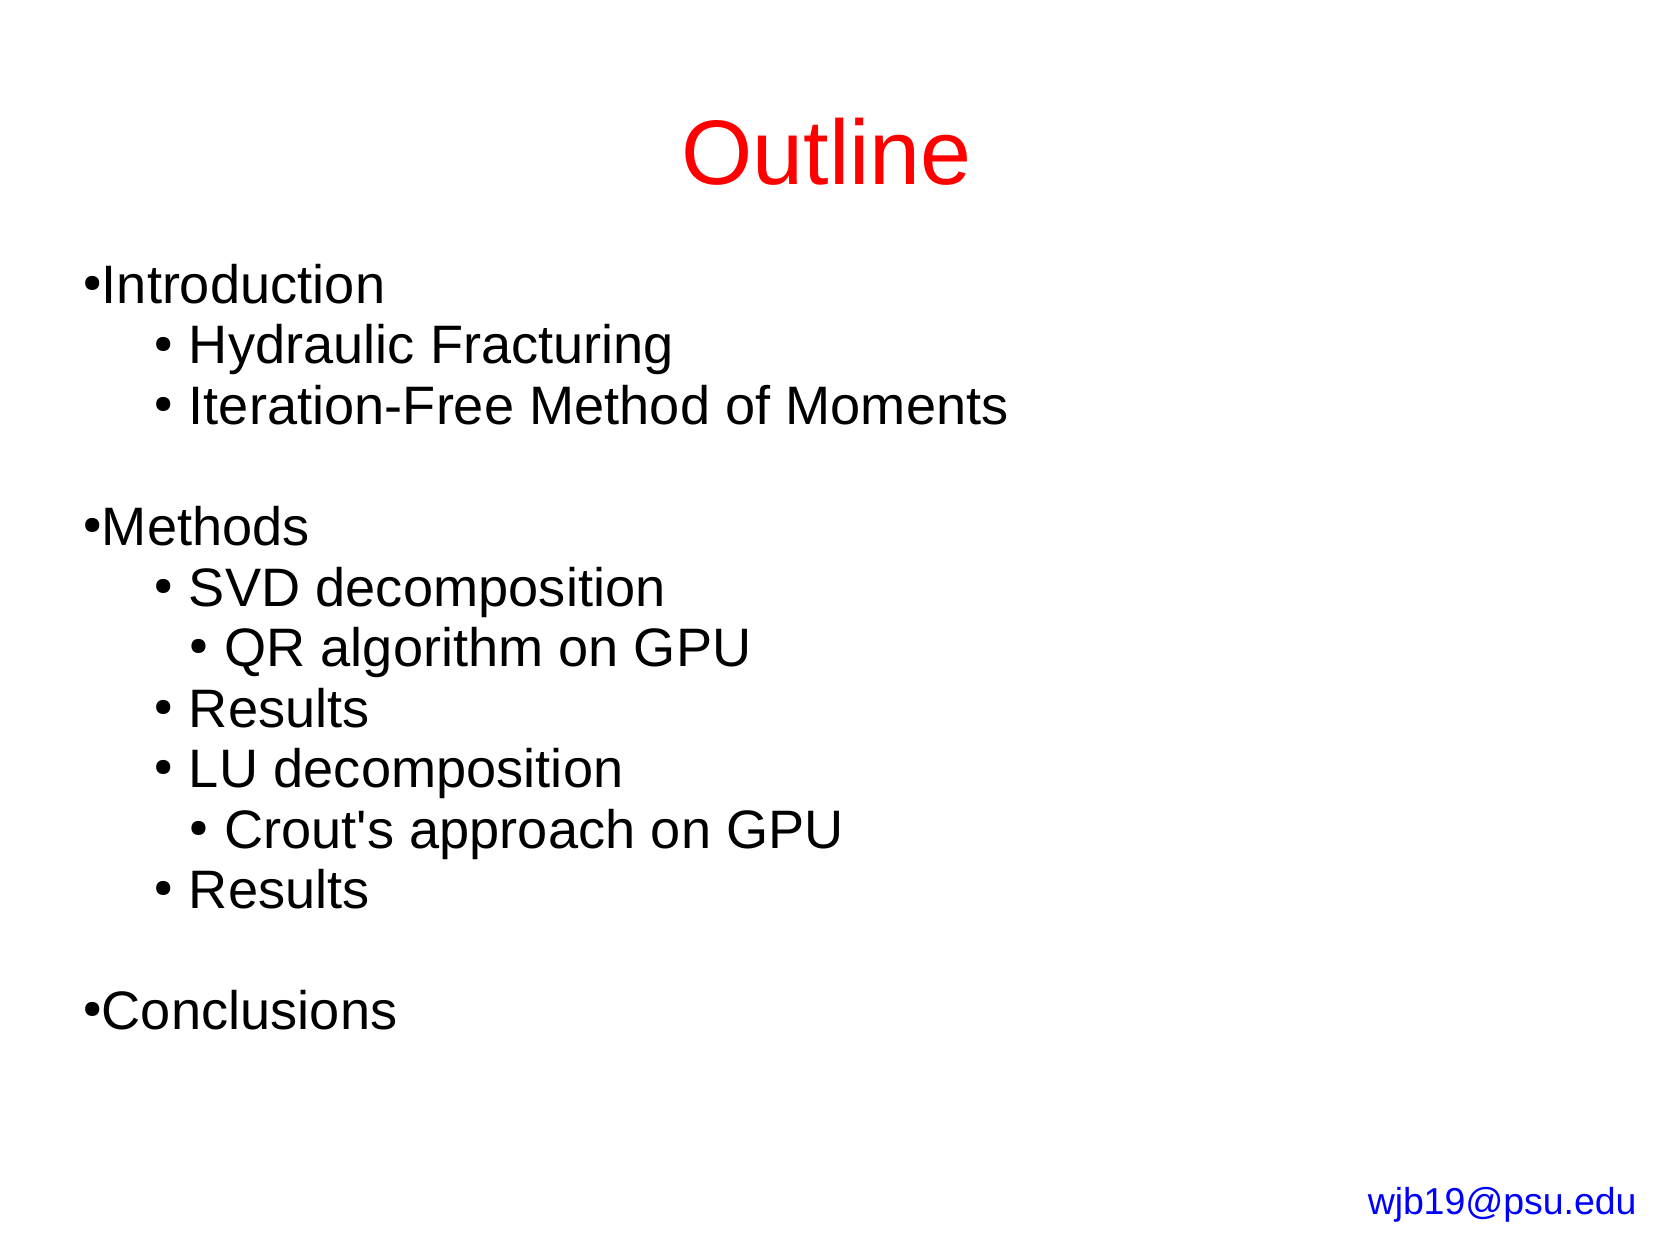

# Outline
Introduction
Hydraulic Fracturing
Iteration-Free Method of Moments
Methods
SVD decomposition
QR algorithm on GPU
Results
LU decomposition
Crout's approach on GPU
Results
Conclusions
wjb19@psu.edu